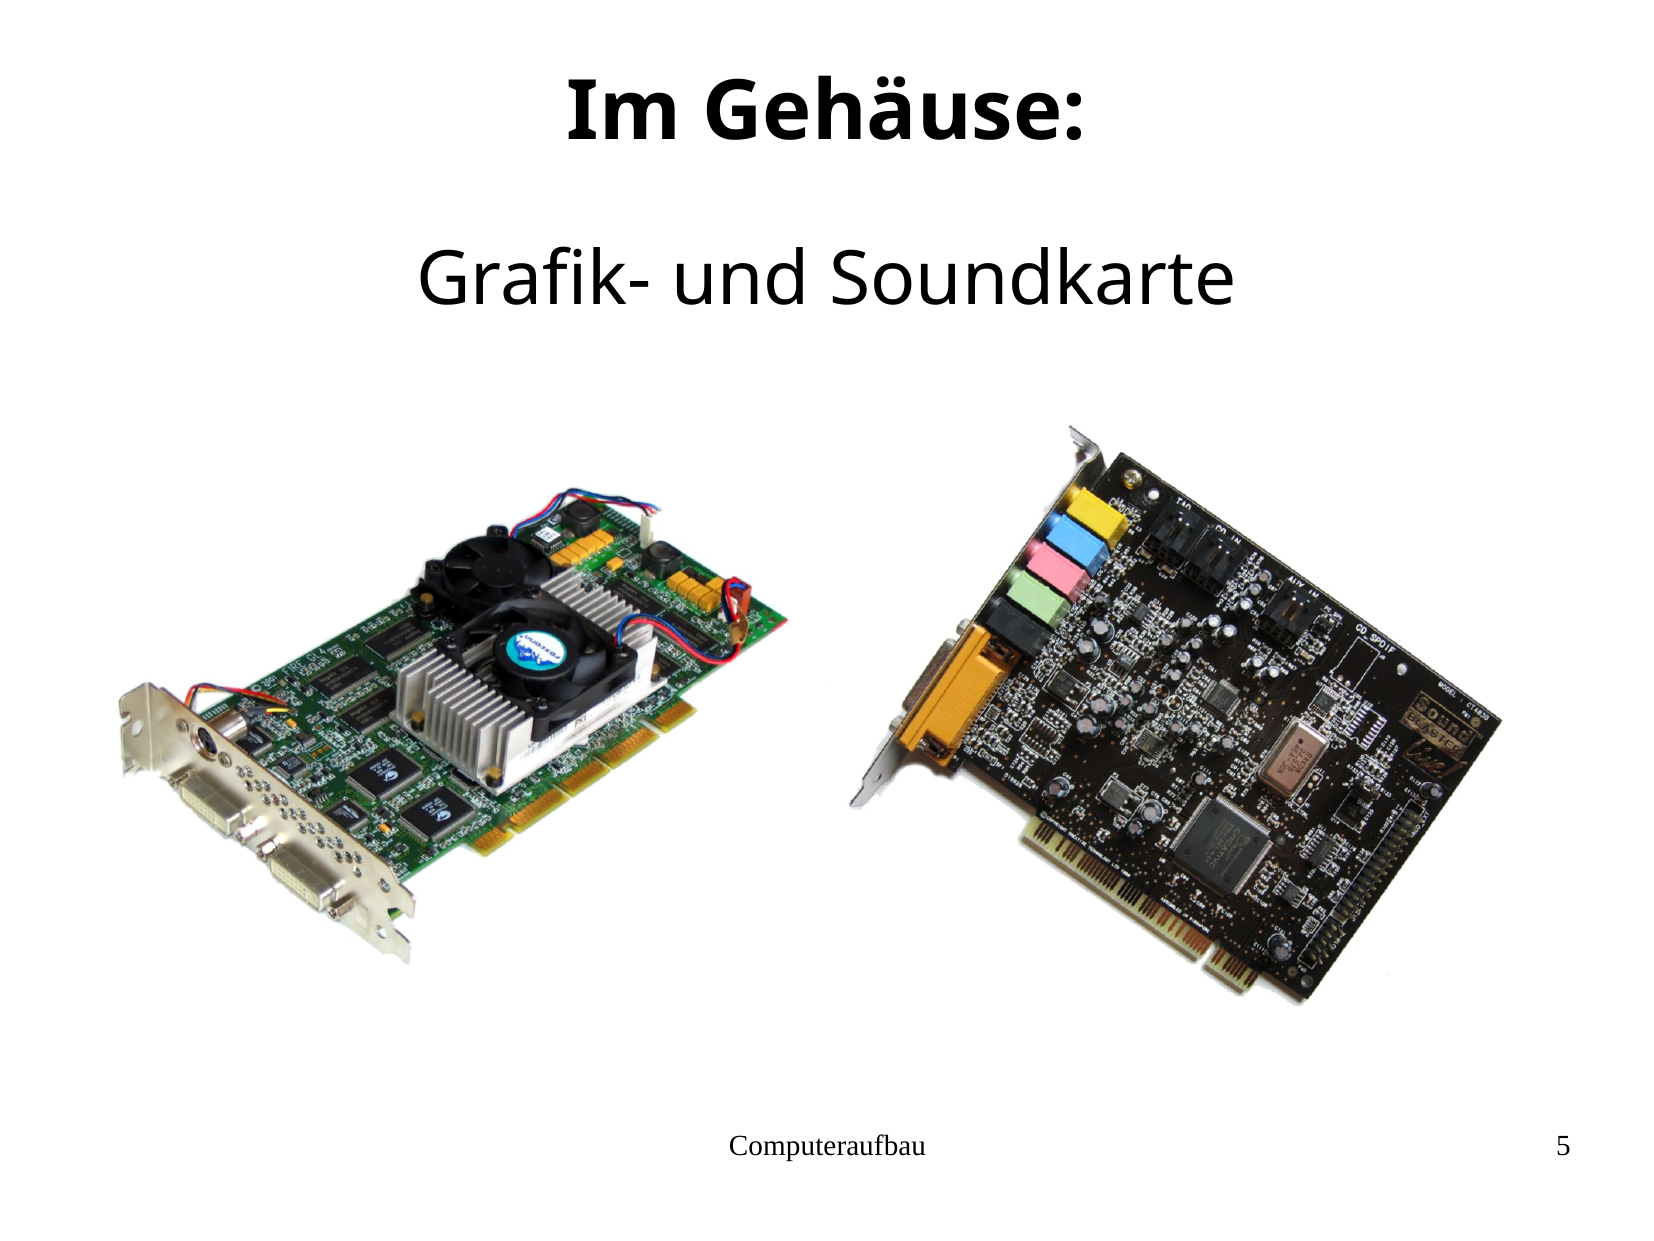

# Im Gehäuse:
Grafik- und Soundkarte
Computeraufbau
5